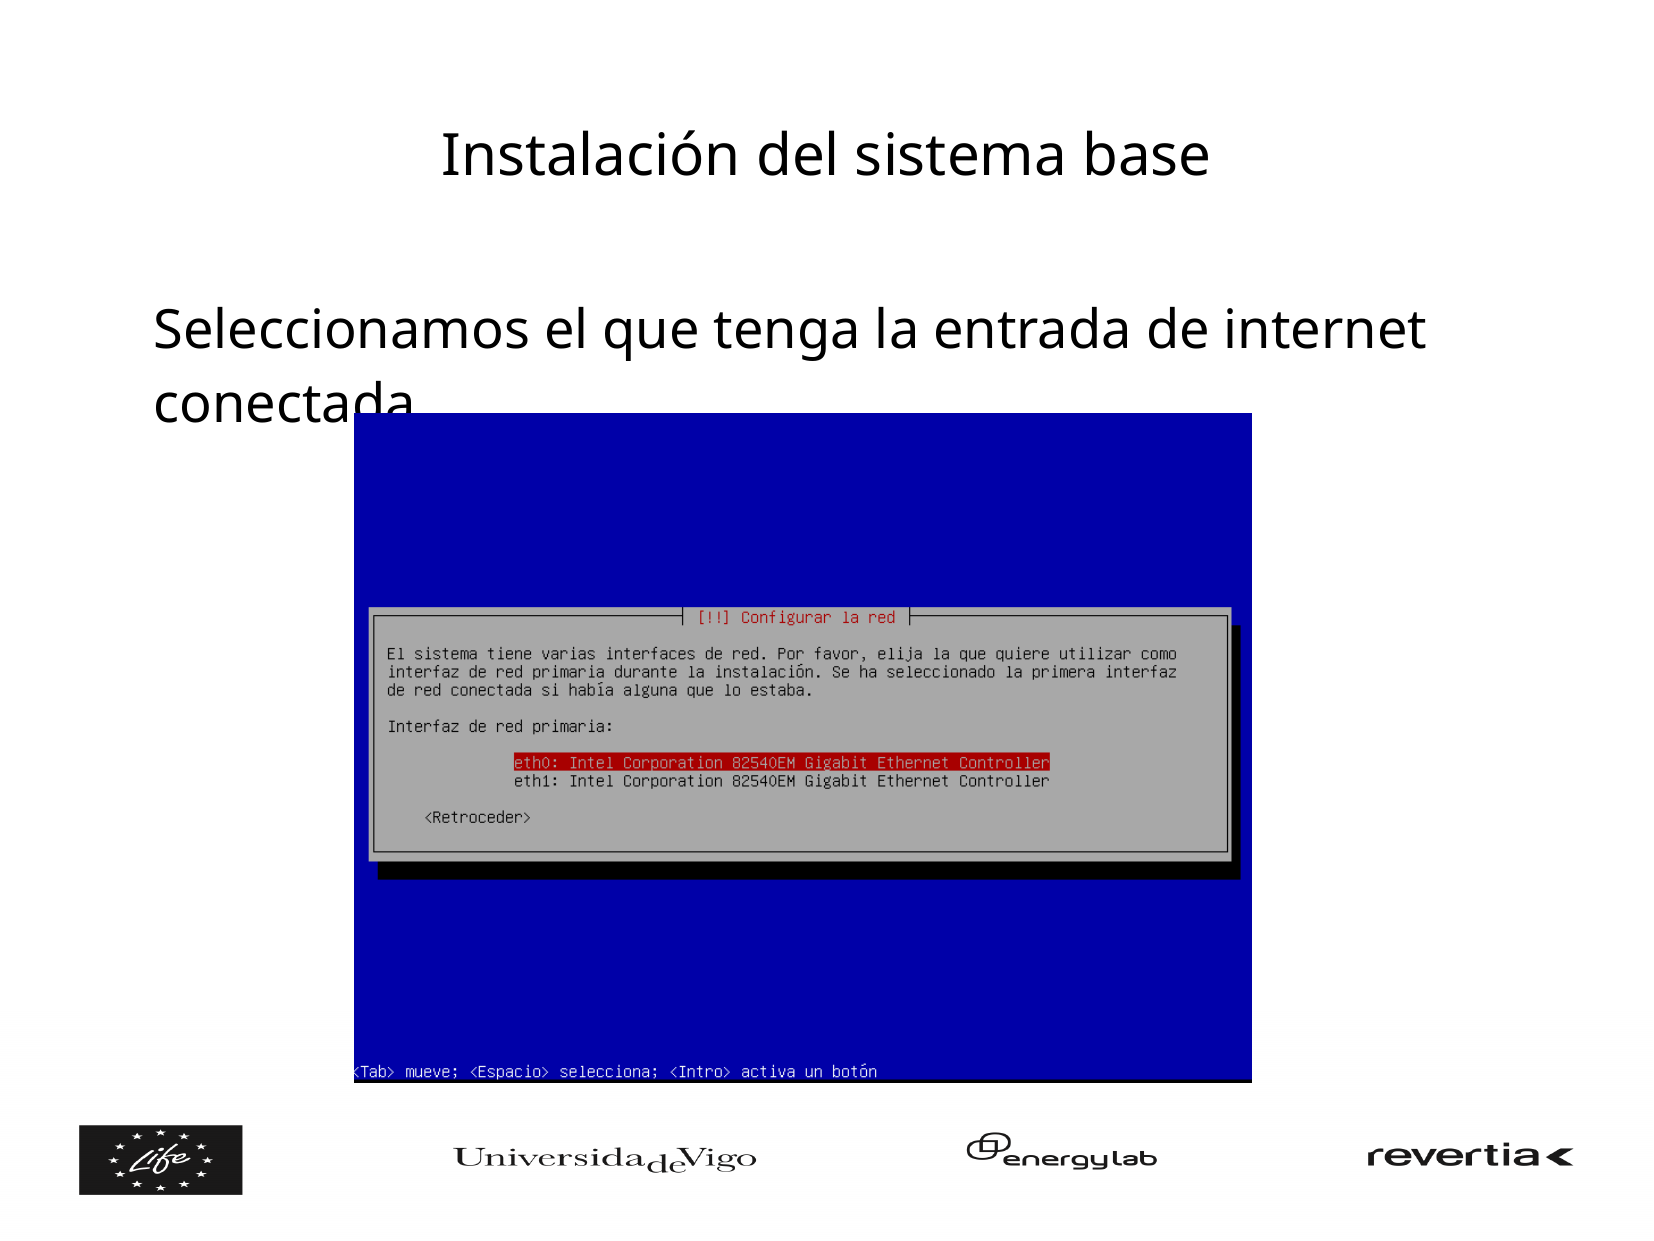

# Instalación del sistema base
Seleccionamos el que tenga la entrada de internet conectada.